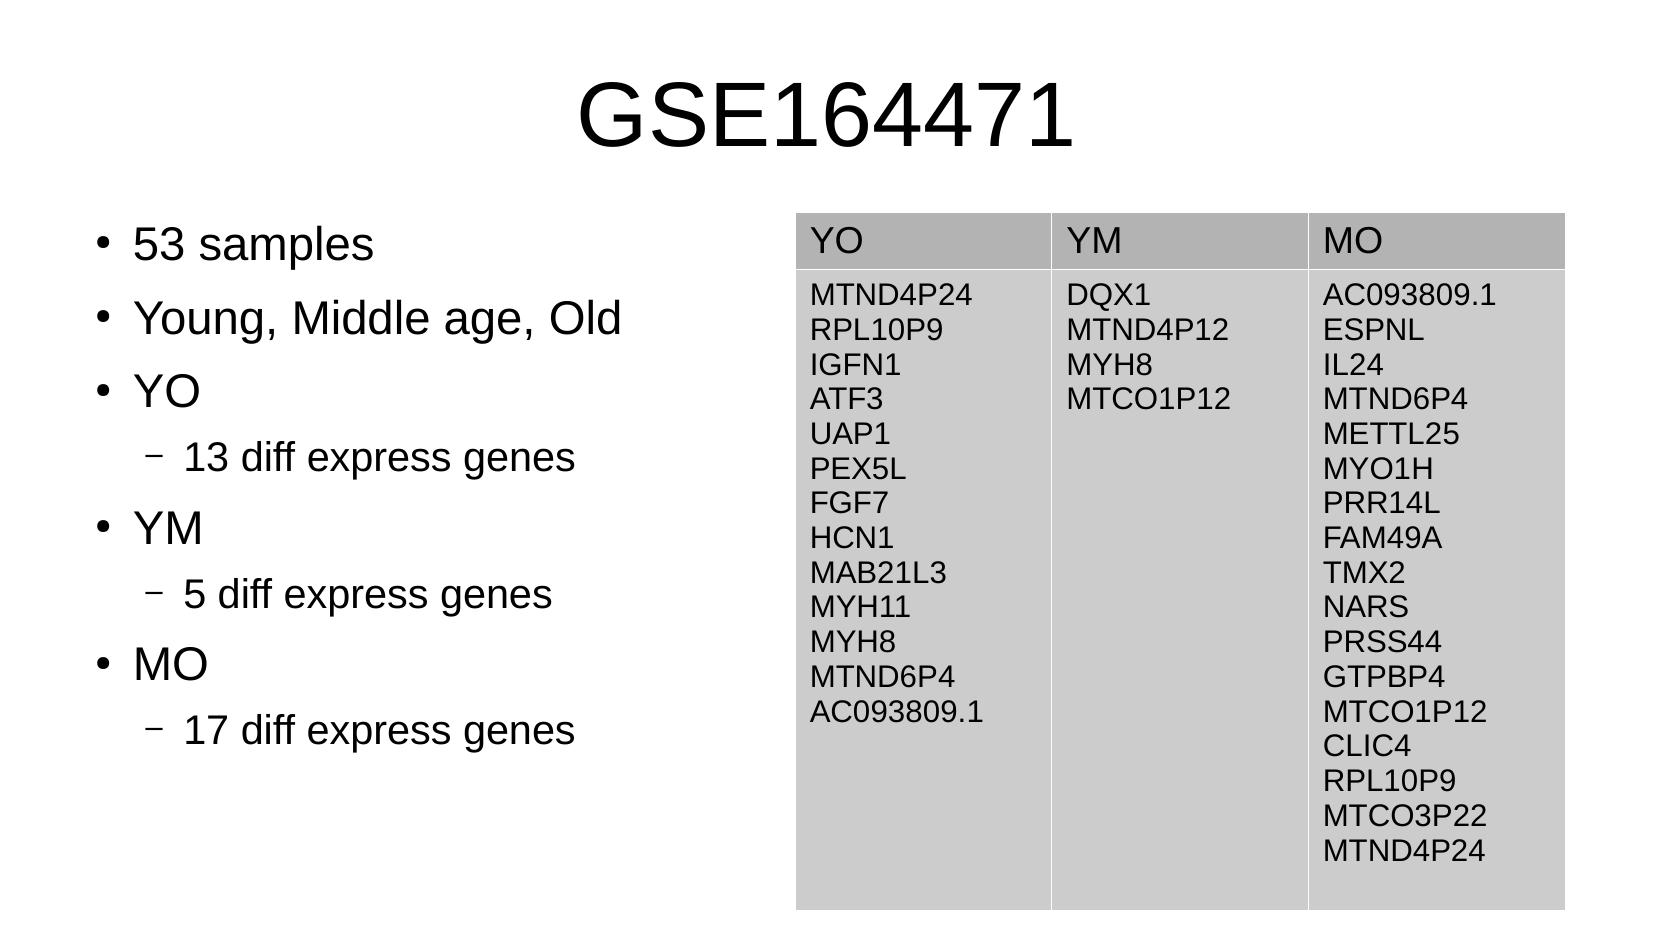

# GSE164471
| YO | YM | MO |
| --- | --- | --- |
| MTND4P24 RPL10P9 IGFN1 ATF3 UAP1 PEX5L FGF7 HCN1 MAB21L3 MYH11 MYH8 MTND6P4 AC093809.1 | DQX1 MTND4P12 MYH8 MTCO1P12 | AC093809.1 ESPNL IL24 MTND6P4 METTL25 MYO1H PRR14L FAM49A TMX2 NARS PRSS44 GTPBP4 MTCO1P12 CLIC4 RPL10P9 MTCO3P22 MTND4P24 |
53 samples
Young, Middle age, Old
YO
13 diff express genes
YM
5 diff express genes
MO
17 diff express genes